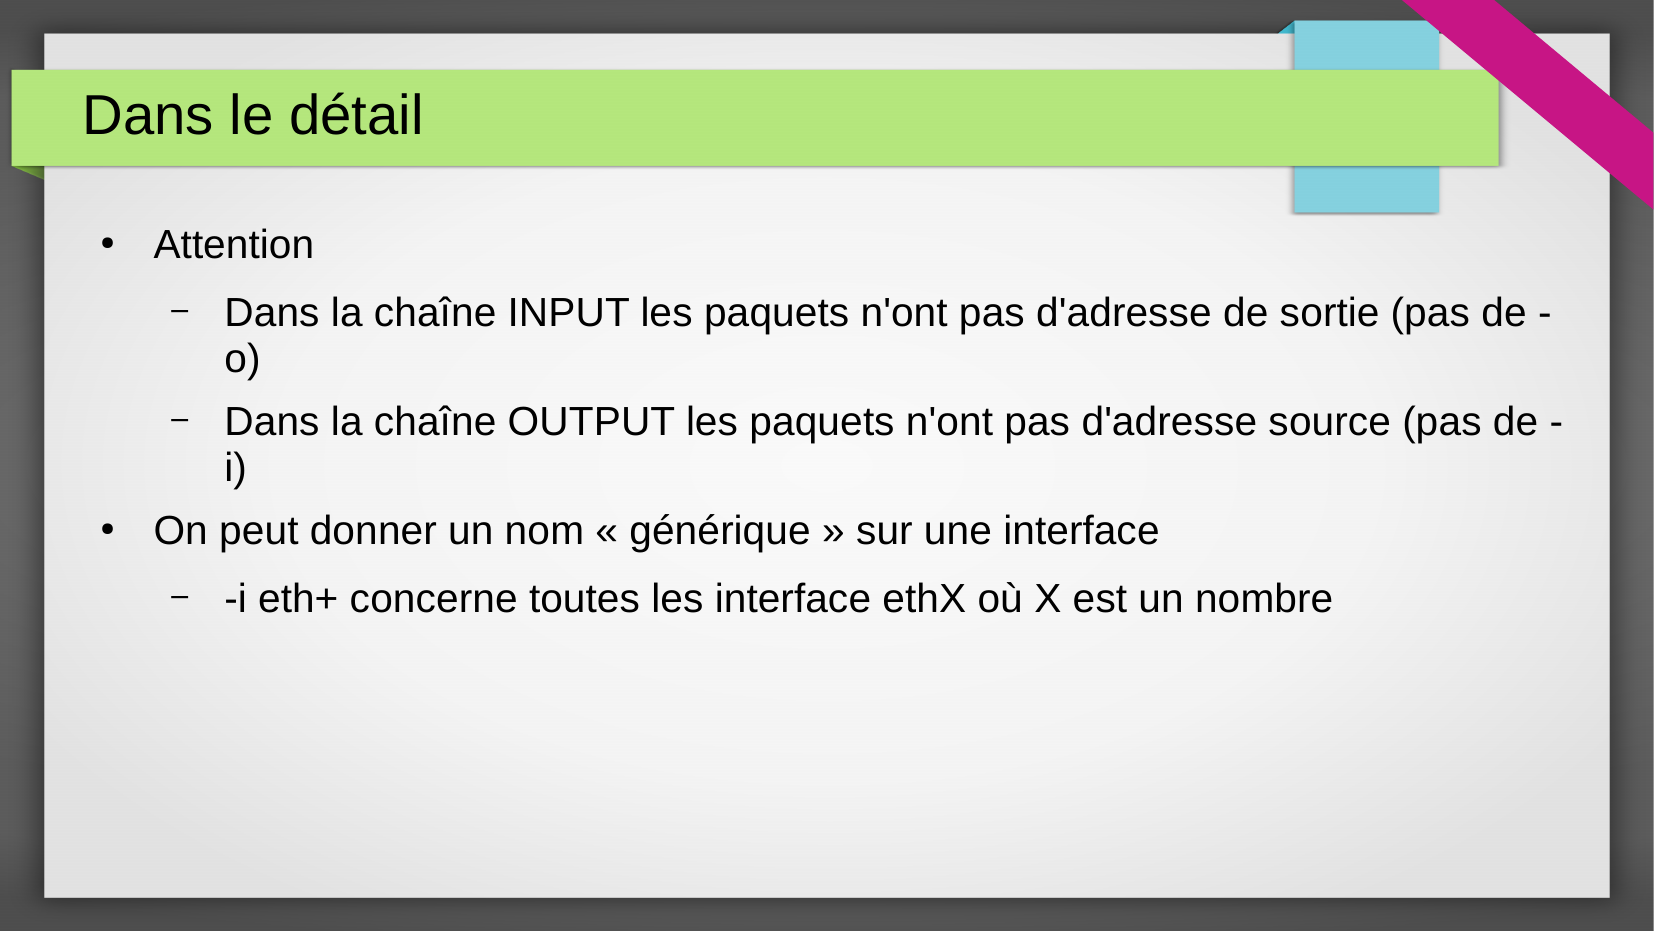

# Dans le détail
Attention
Dans la chaîne INPUT les paquets n'ont pas d'adresse de sortie (pas de -o)
Dans la chaîne OUTPUT les paquets n'ont pas d'adresse source (pas de -i)
On peut donner un nom « générique » sur une interface
-i eth+ concerne toutes les interface ethX où X est un nombre